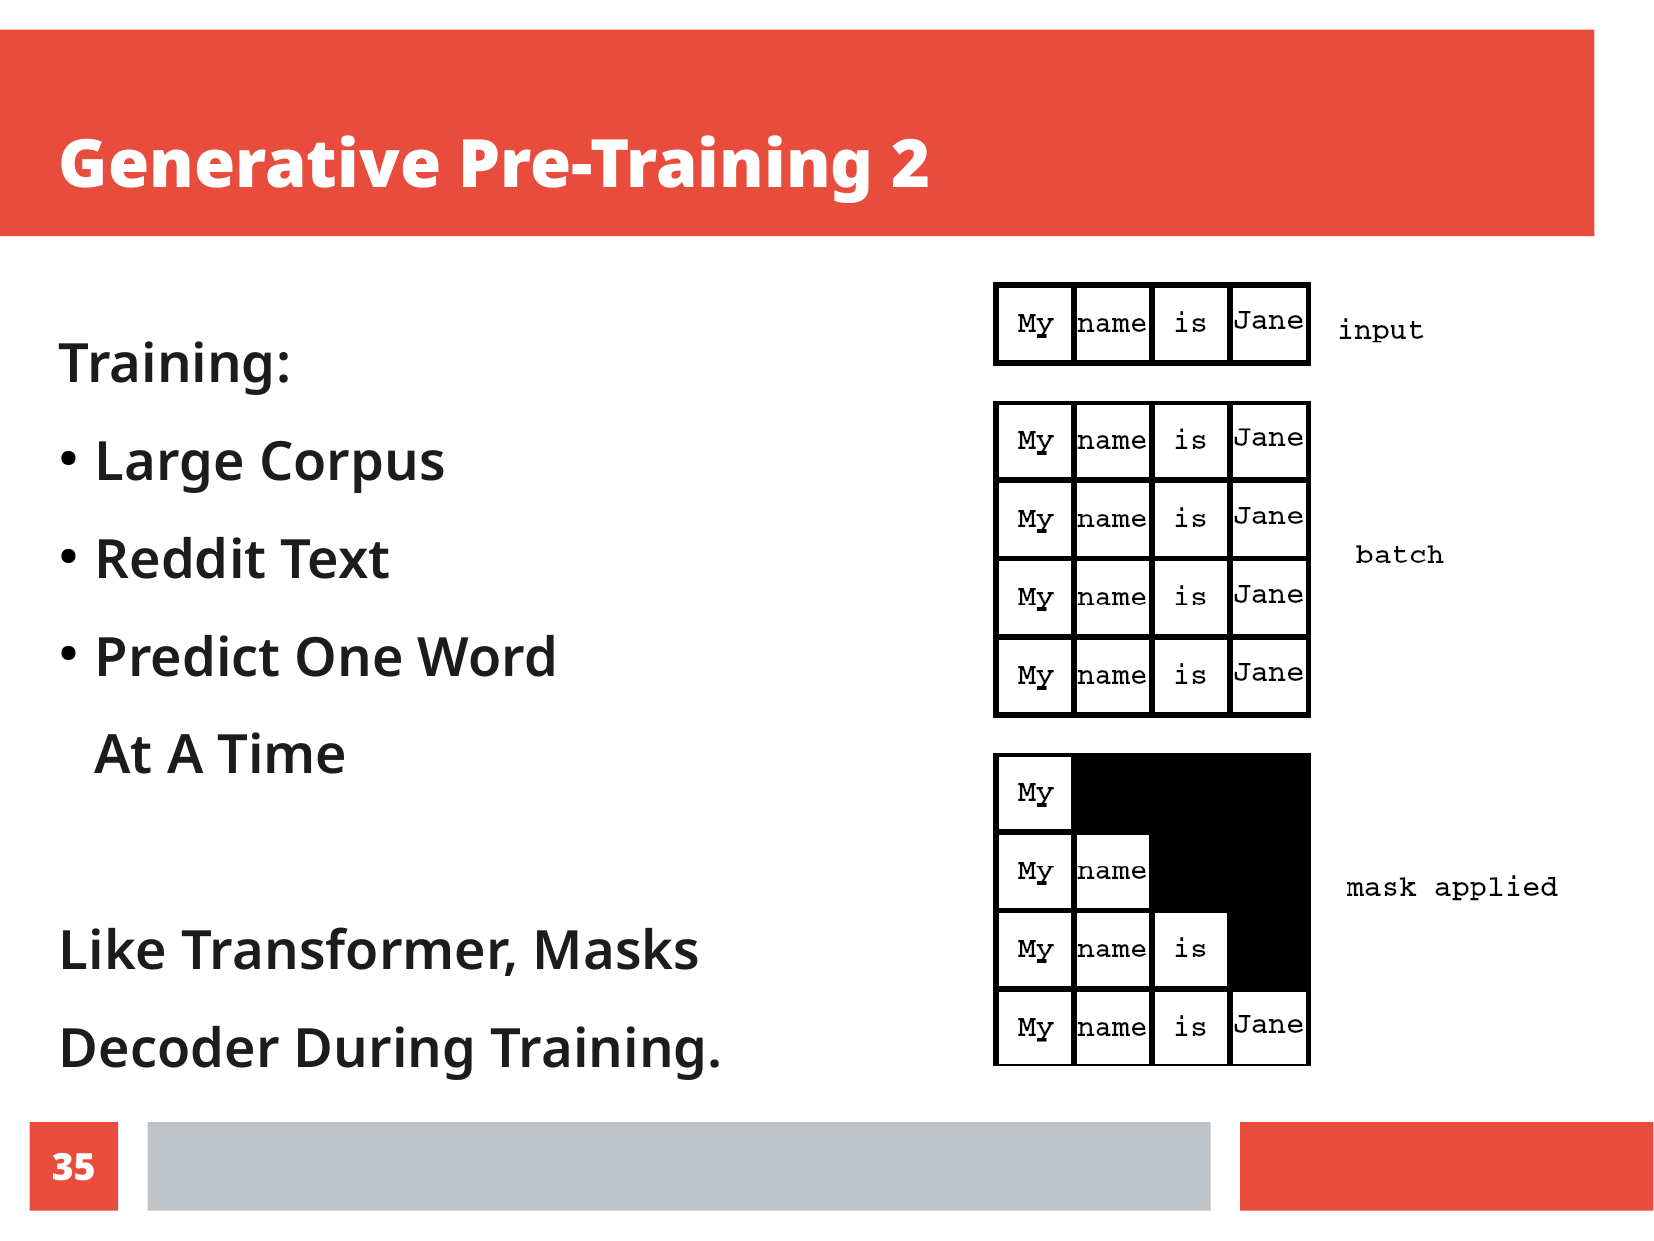

# Generative Pre-Training 2
Training:
Large Corpus
Reddit Text
Predict One Word
At A Time
Like Transformer, Masks
Decoder During Training.
35